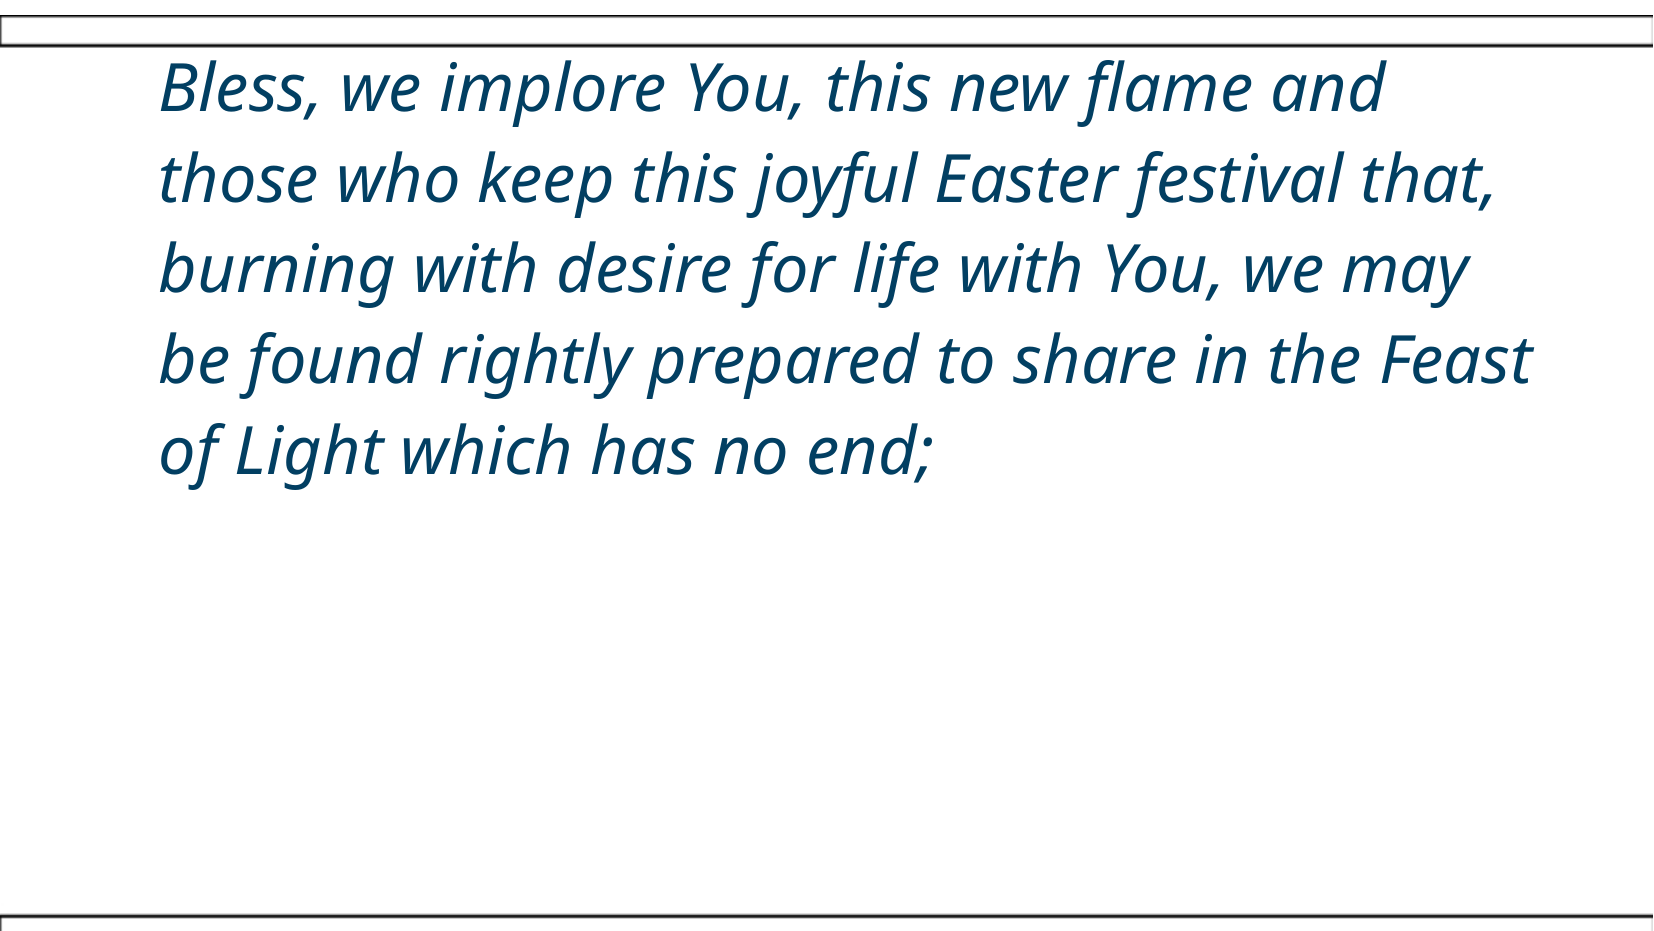

Bless, we implore You, this new flame and
 those who keep this joyful Easter festival that,
 burning with desire for life with You, we may
 be found rightly prepared to share in the Feast
 of Light which has no end;